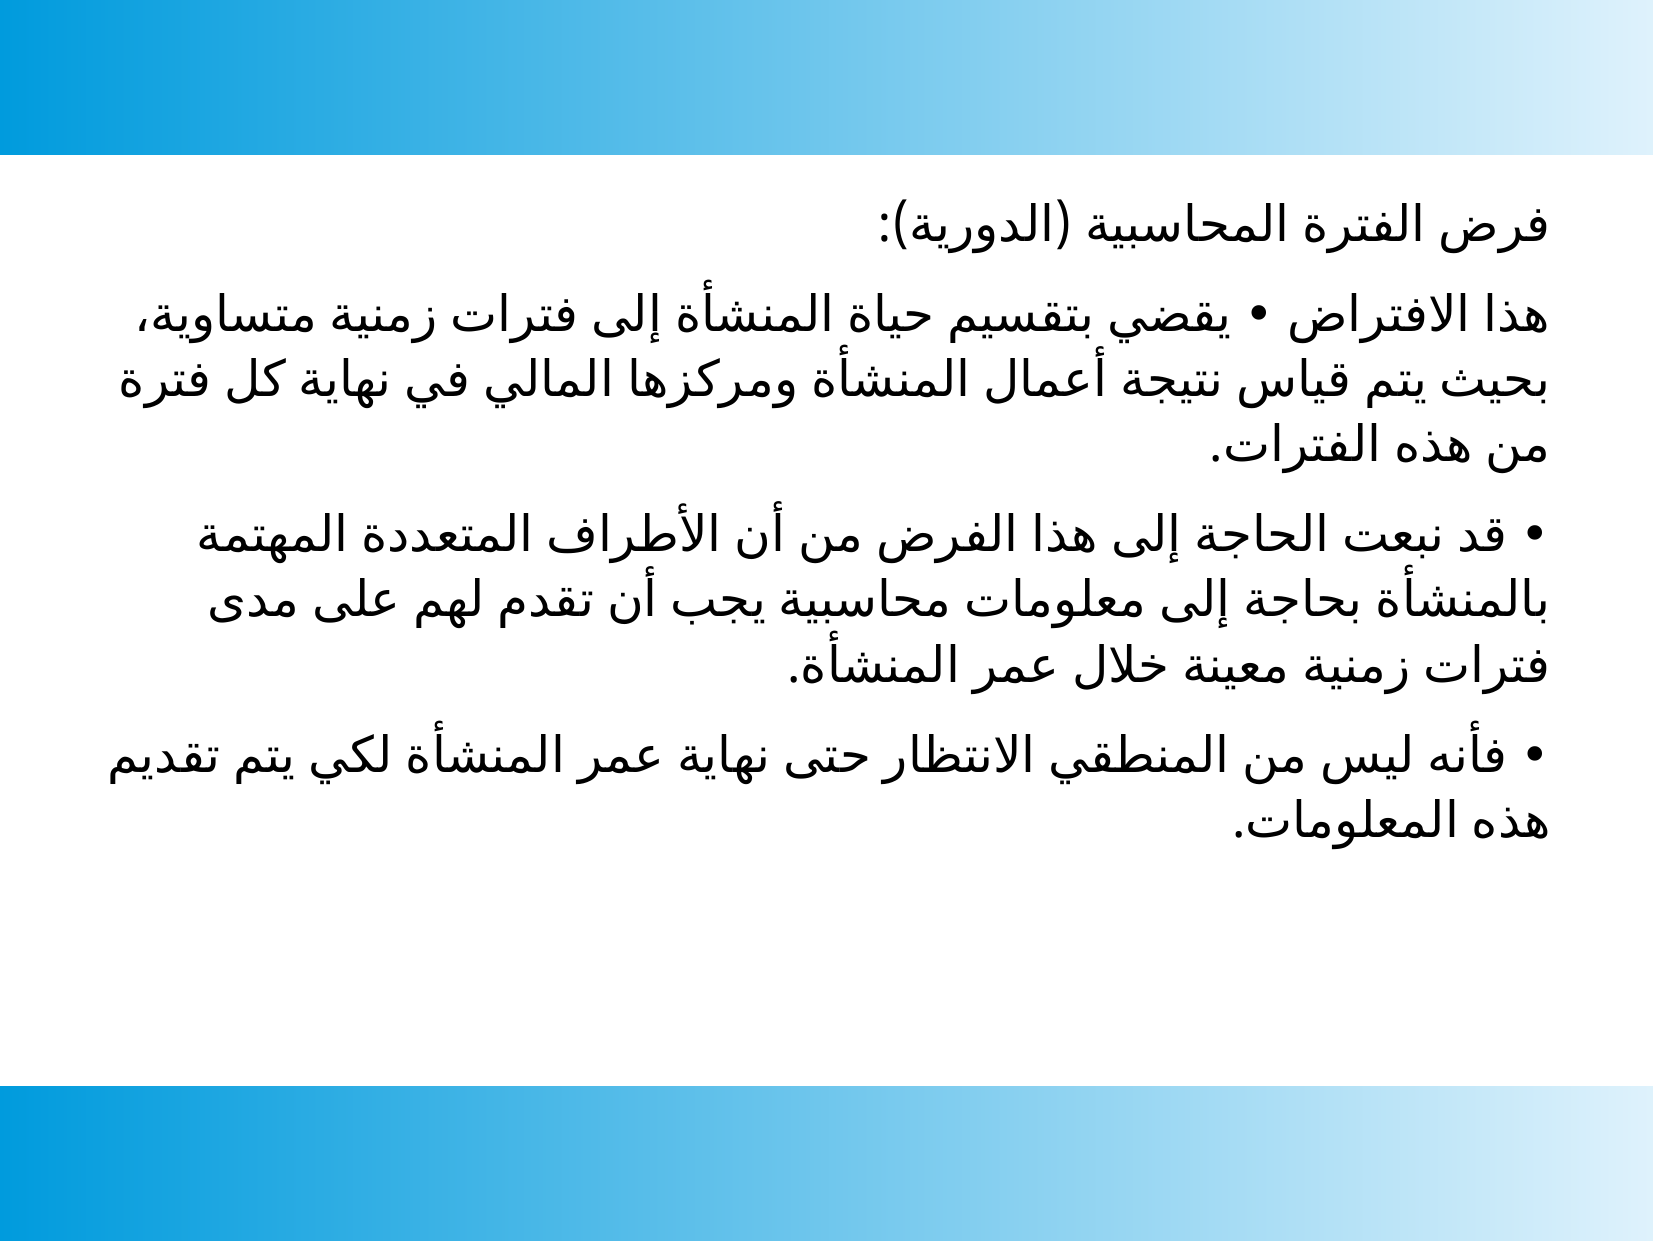

فرض الفترة المحاسبية (الدورية):
هذا الافتراض • يقضي بتقسيم حياة المنشأة إلى فترات زمنية متساوية، بحيث يتم قياس نتيجة أعمال المنشأة ومركزها المالي في نهاية كل فترة من هذه الفترات.
• قد نبعت الحاجة إلى هذا الفرض من أن الأطراف المتعددة المهتمة بالمنشأة بحاجة إلى معلومات محاسبية يجب أن تقدم لهم على مدى فترات زمنية معينة خلال عمر المنشأة.
• فأنه ليس من المنطقي الانتظار حتى نهاية عمر المنشأة لكي يتم تقديم هذه المعلومات.